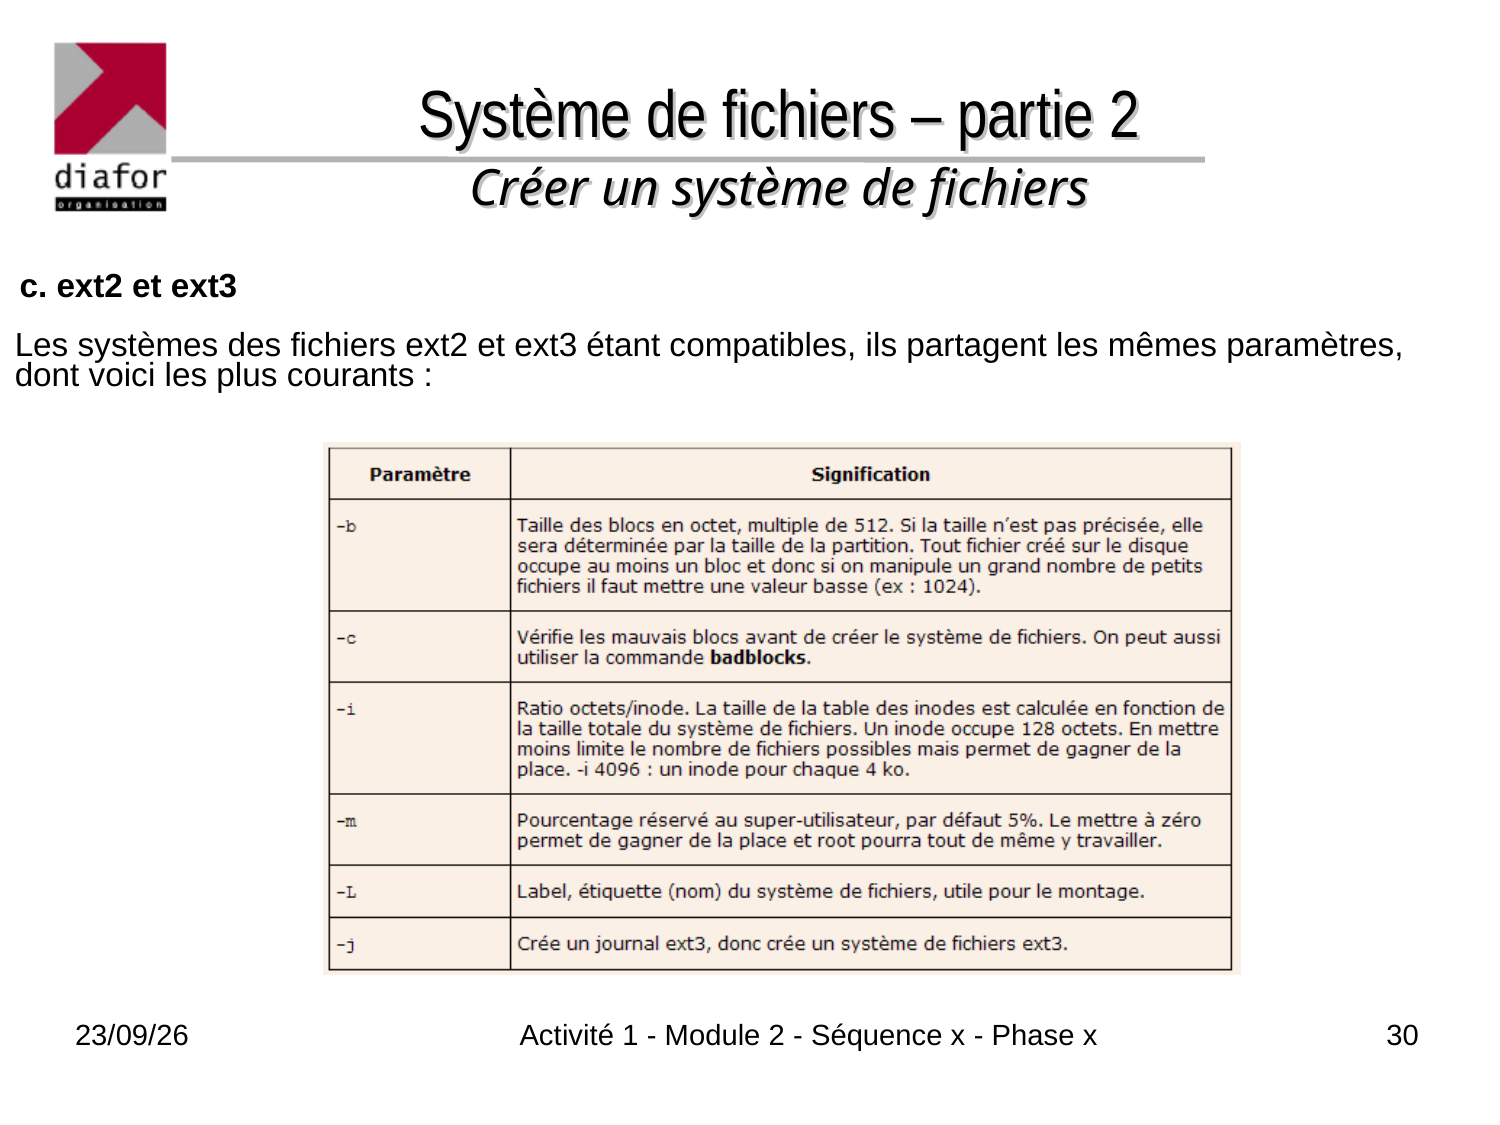

# Système de fichiers – partie 2 Créer un système de fichiers
c. ext2 et ext3
Les systèmes des fichiers ext2 et ext3 étant compatibles, ils partagent les mêmes paramètres, dont voici les plus courants :
Activité 1 - Module 2 - Séquence x - Phase x
30